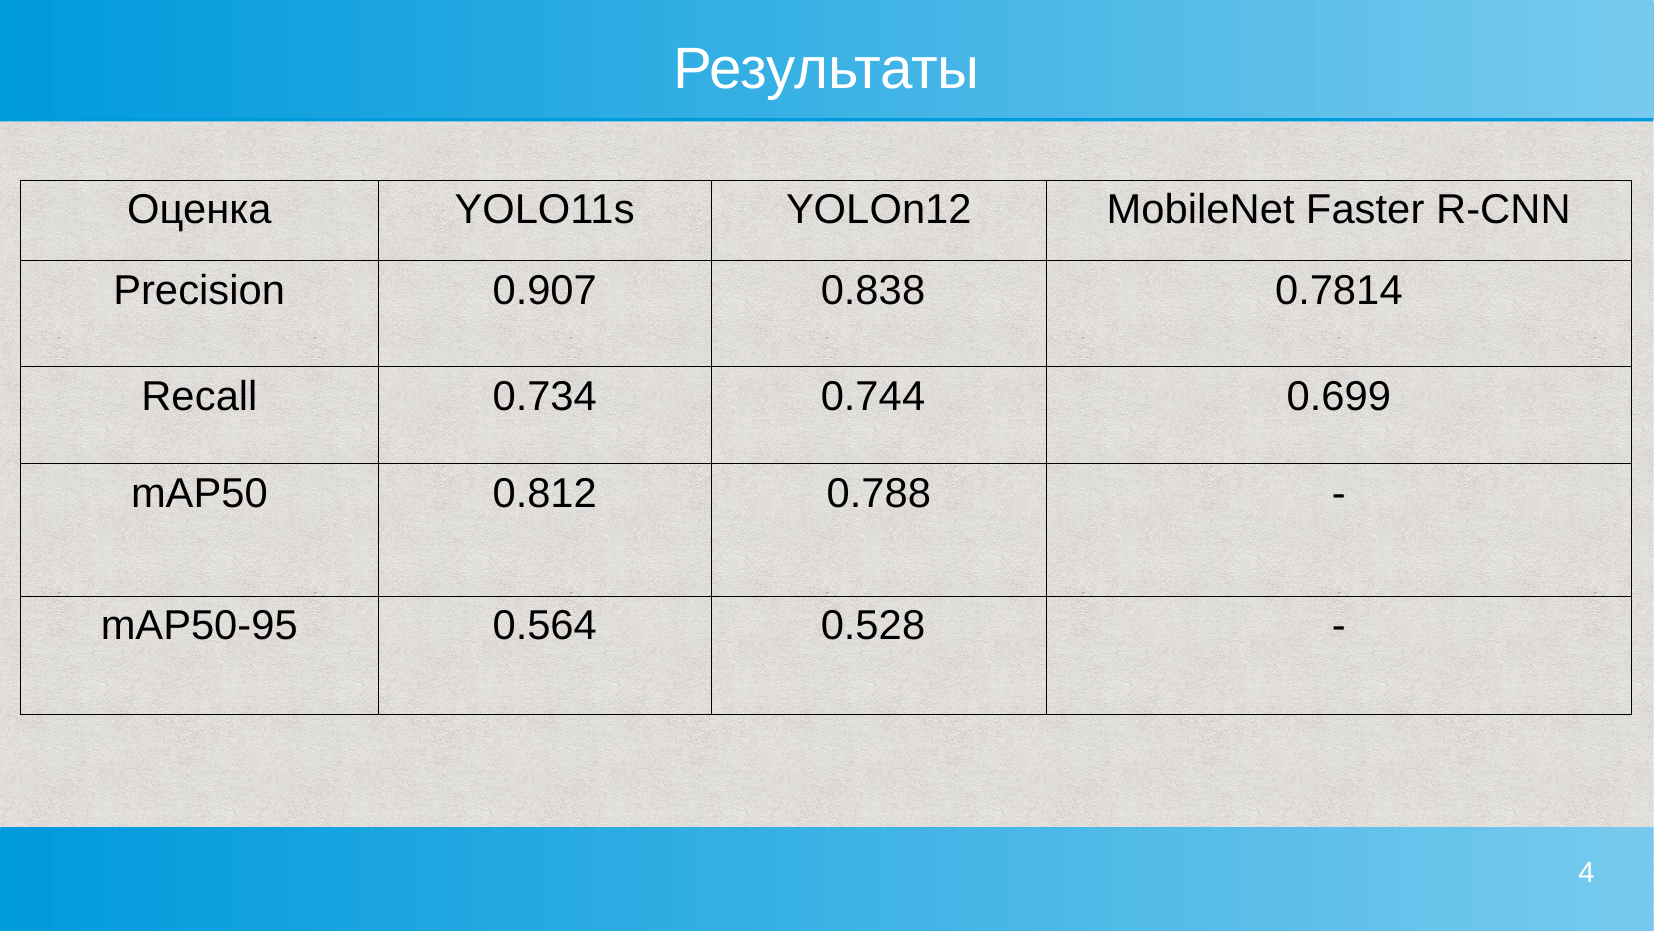

# Результаты
| Оценка | YOLO11s | YOLOn12 | MobileNet Faster R-CNN |
| --- | --- | --- | --- |
| Precision | 0.907 | 0.838 | 0.7814 |
| Recall | 0.734 | 0.744 | 0.699 |
| mAP50 | 0.812 | 0.788 | - |
| mAP50-95 | 0.564 | 0.528 | - |
4